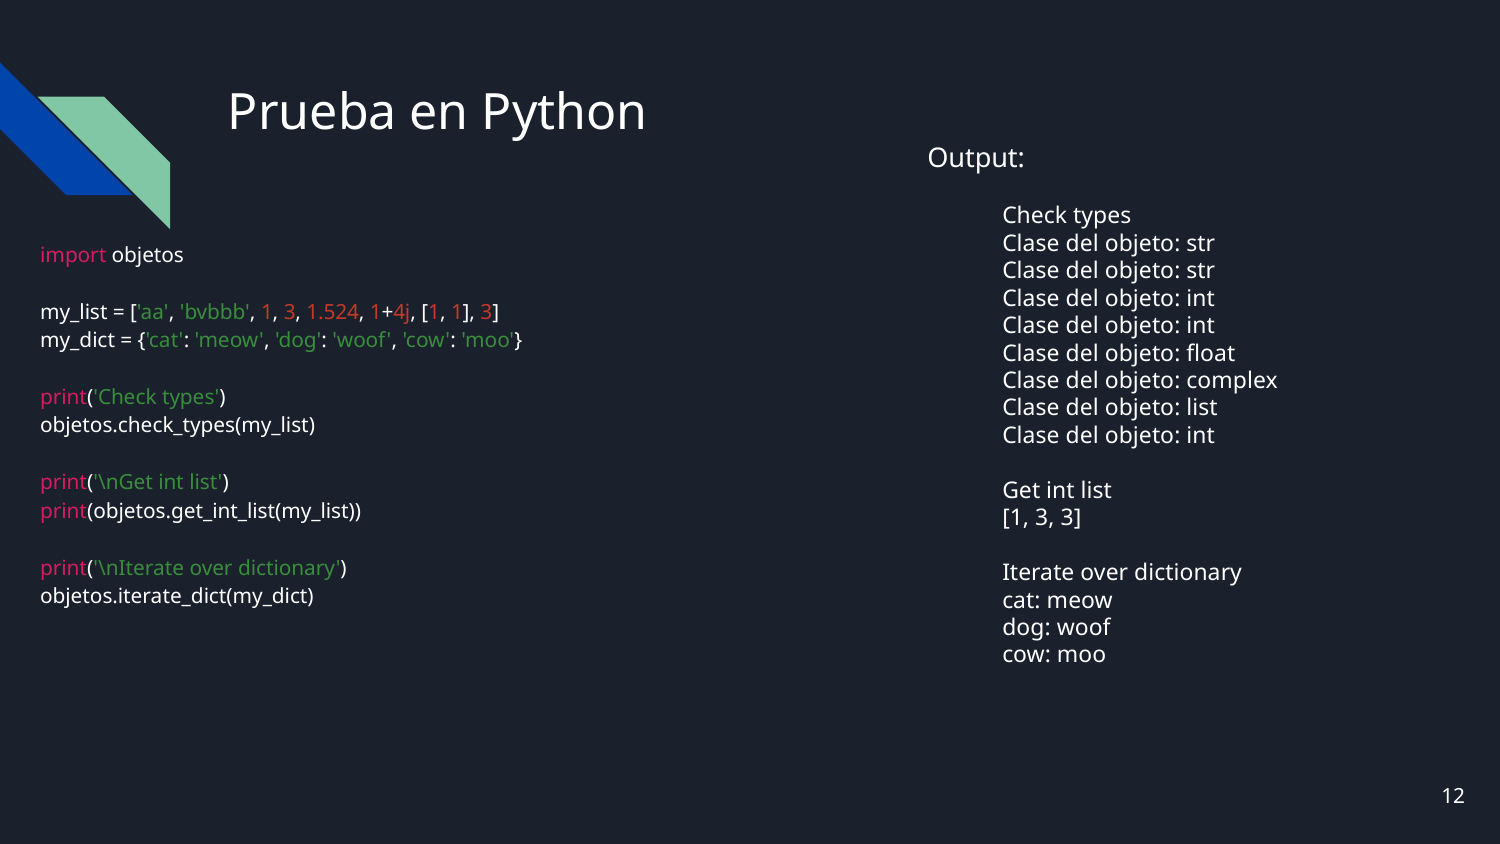

# Prueba en Python
Output:
Check types
Clase del objeto: str
Clase del objeto: str
Clase del objeto: int
Clase del objeto: int
Clase del objeto: float
Clase del objeto: complex
Clase del objeto: list
Clase del objeto: int
Get int list
[1, 3, 3]
Iterate over dictionary
cat: meow
dog: woof
cow: moo
import objetos
my_list = ['aa', 'bvbbb', 1, 3, 1.524, 1+4j, [1, 1], 3]
my_dict = {'cat': 'meow', 'dog': 'woof', 'cow': 'moo'}
print('Check types')
objetos.check_types(my_list)
print('\nGet int list')
print(objetos.get_int_list(my_list))
print('\nIterate over dictionary')
objetos.iterate_dict(my_dict)